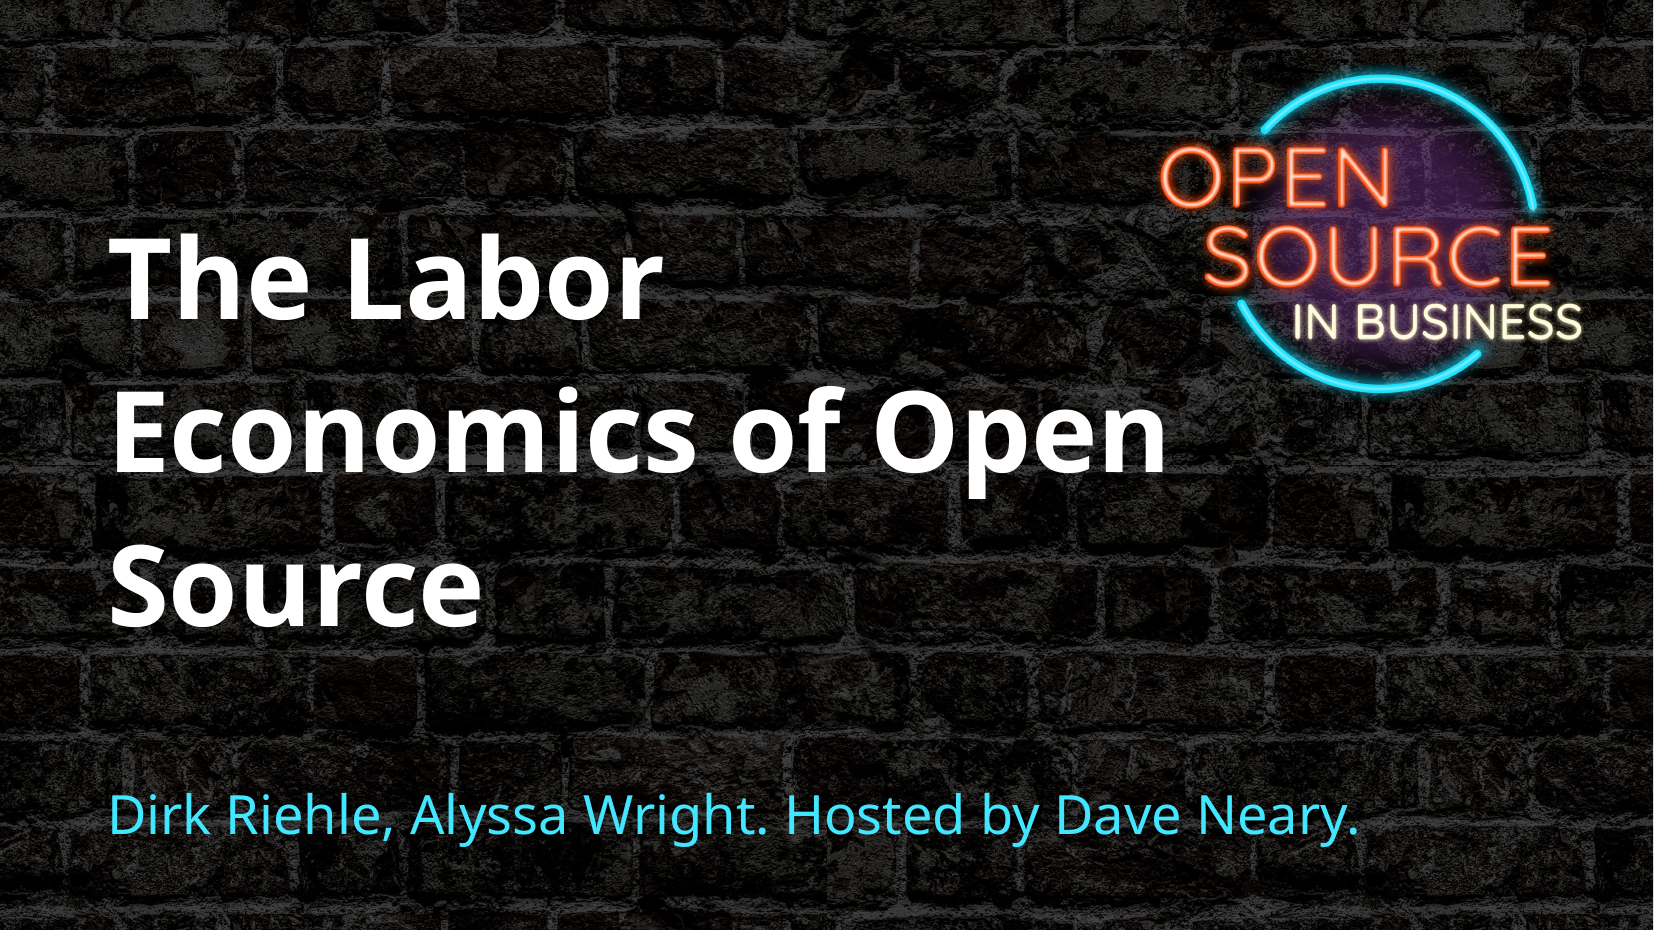

# The Labor Economics of Open Source
Dirk Riehle, Alyssa Wright. Hosted by Dave Neary.